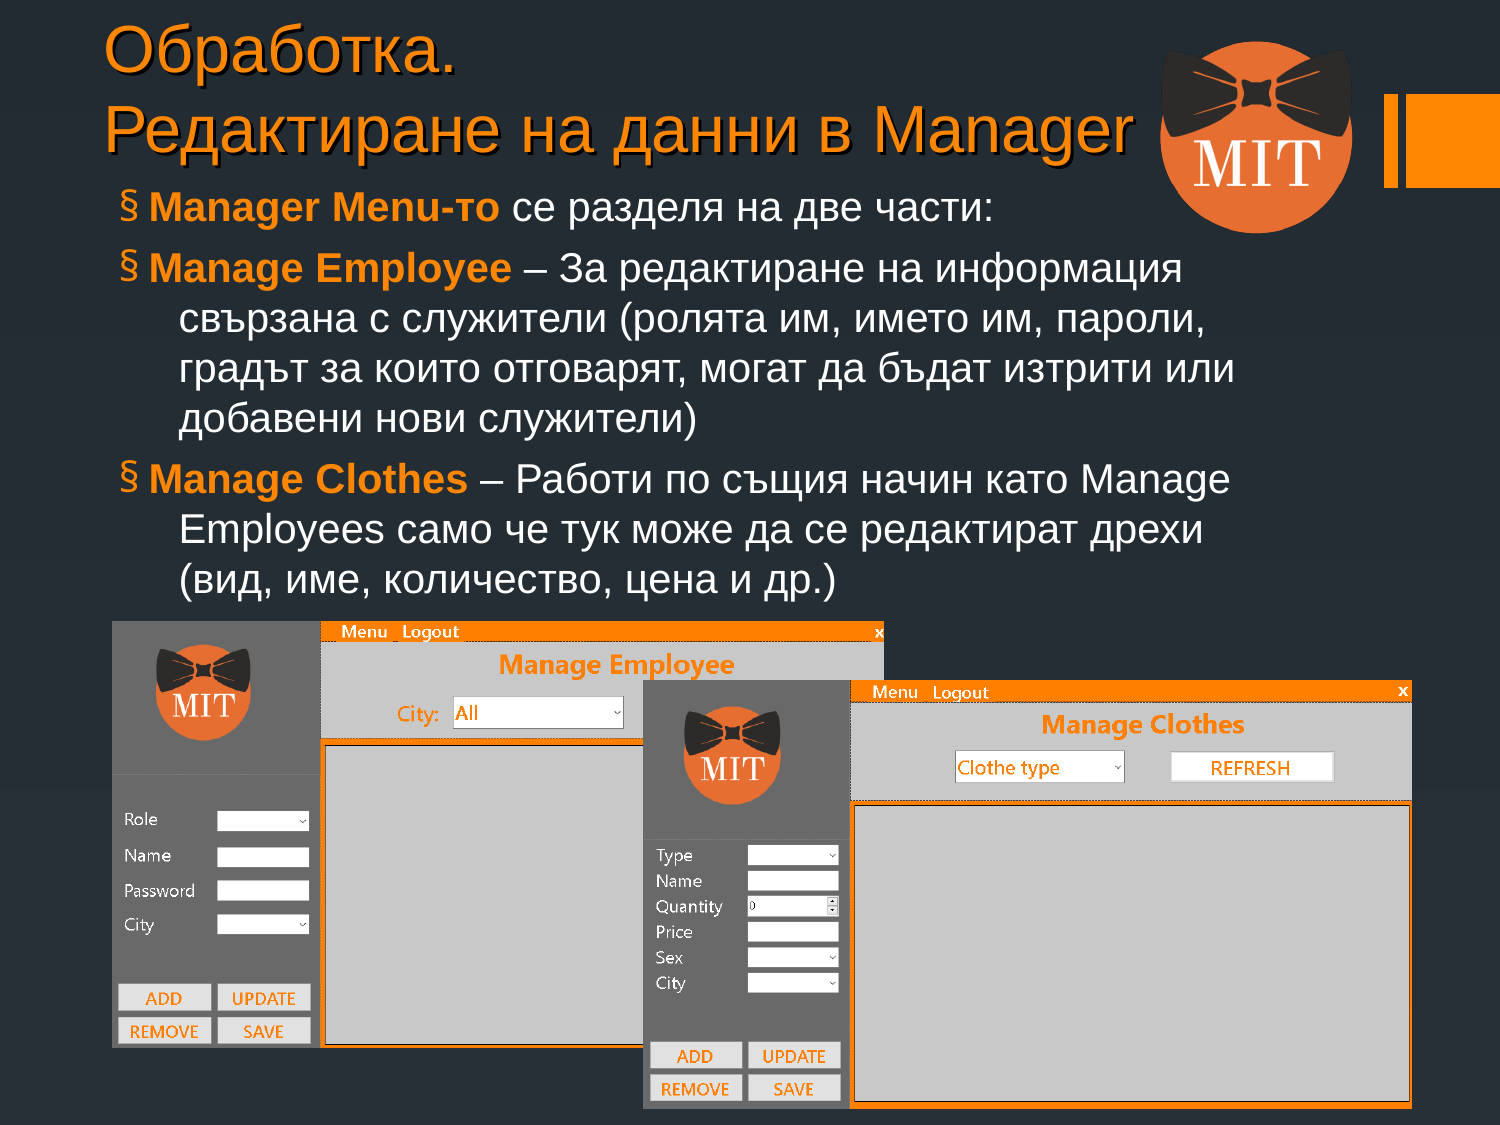

# Обработка. Редактиране на данни в Manager
Manager Menu-то се разделя на две части:
Manage Employee – За редактиране на информация свързана с служители (ролята им, името им, пароли, градът за които отговарят, могат да бъдат изтрити или добавени нови служители)
Manage Clothes – Работи по същия начин като Manage Employees само че тук може да се редактират дрехи (вид, име, количество, цена и др.)